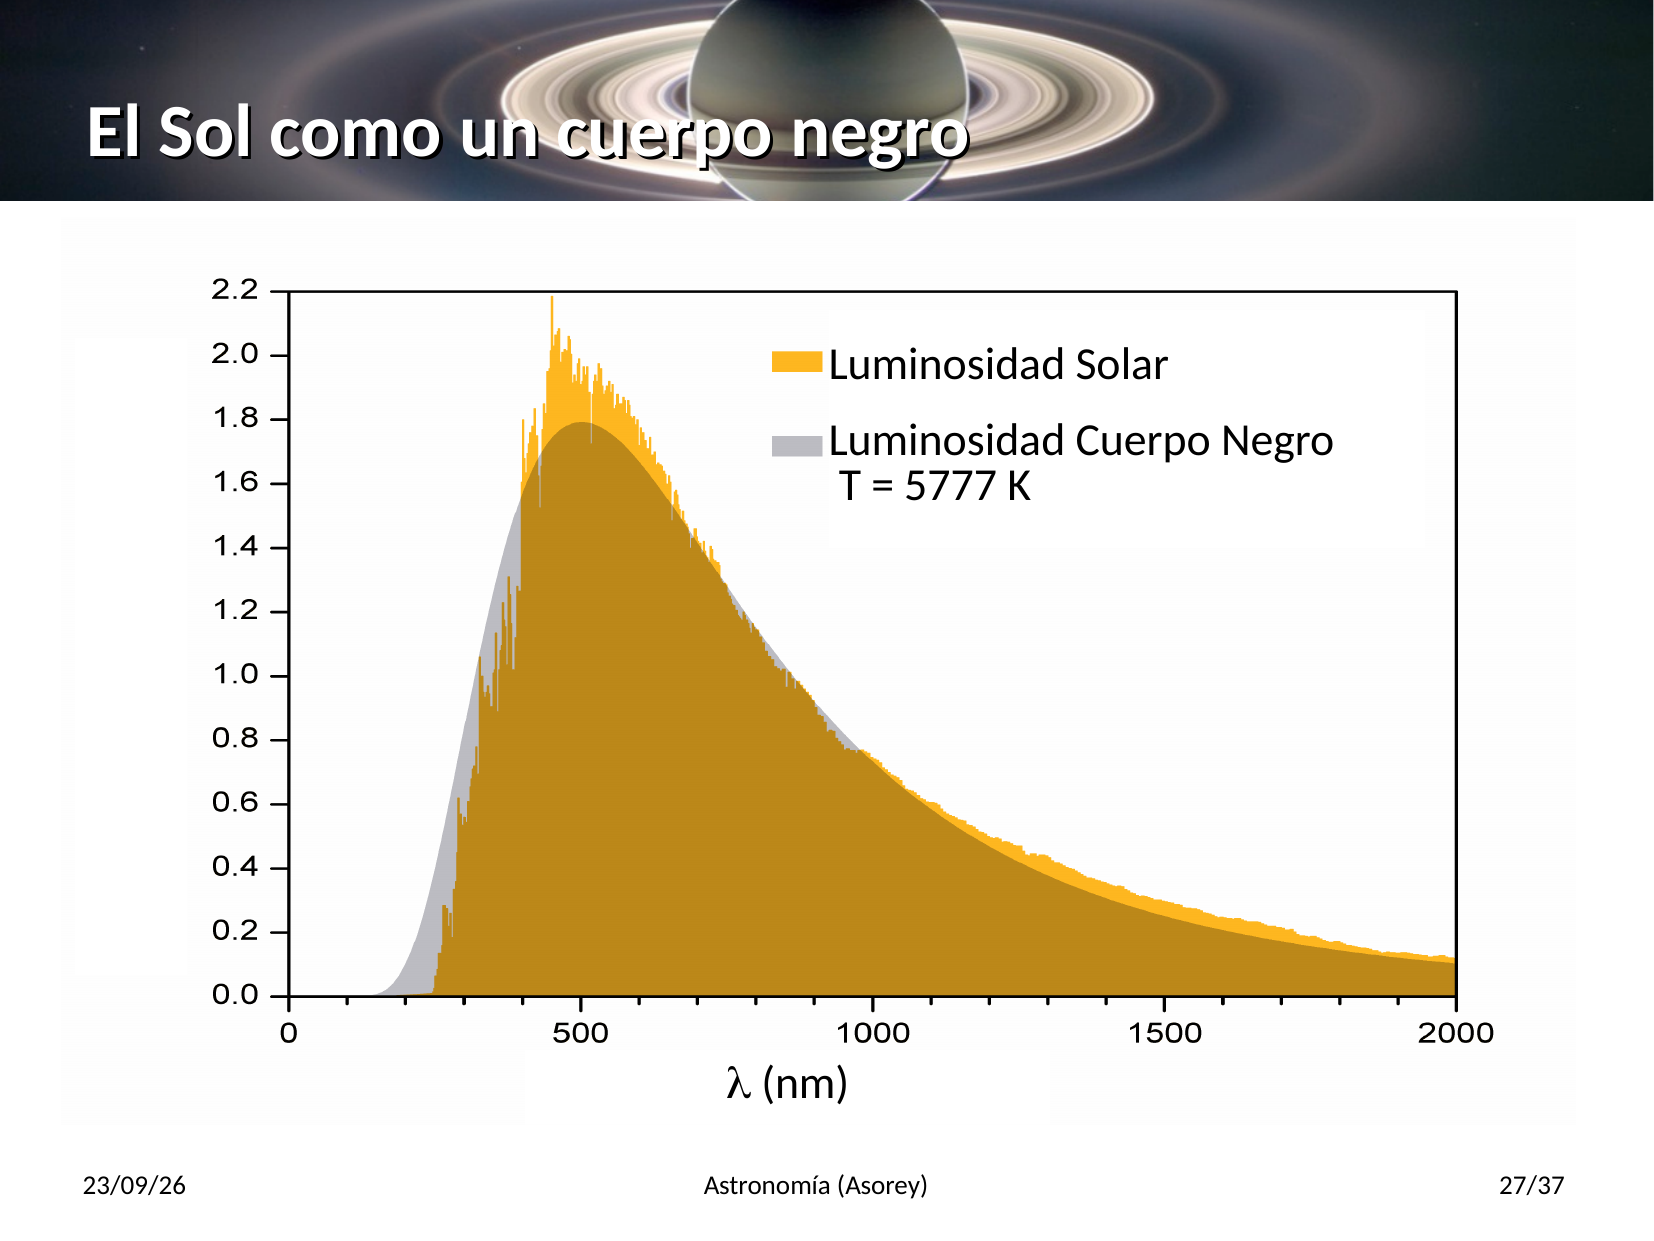

El Sol como un cuerpo negro
# Luminosidad Solar Luminosidad Cuerpo Negro T = 5777 K
l (nm)
Astronomía (Asorey)
27